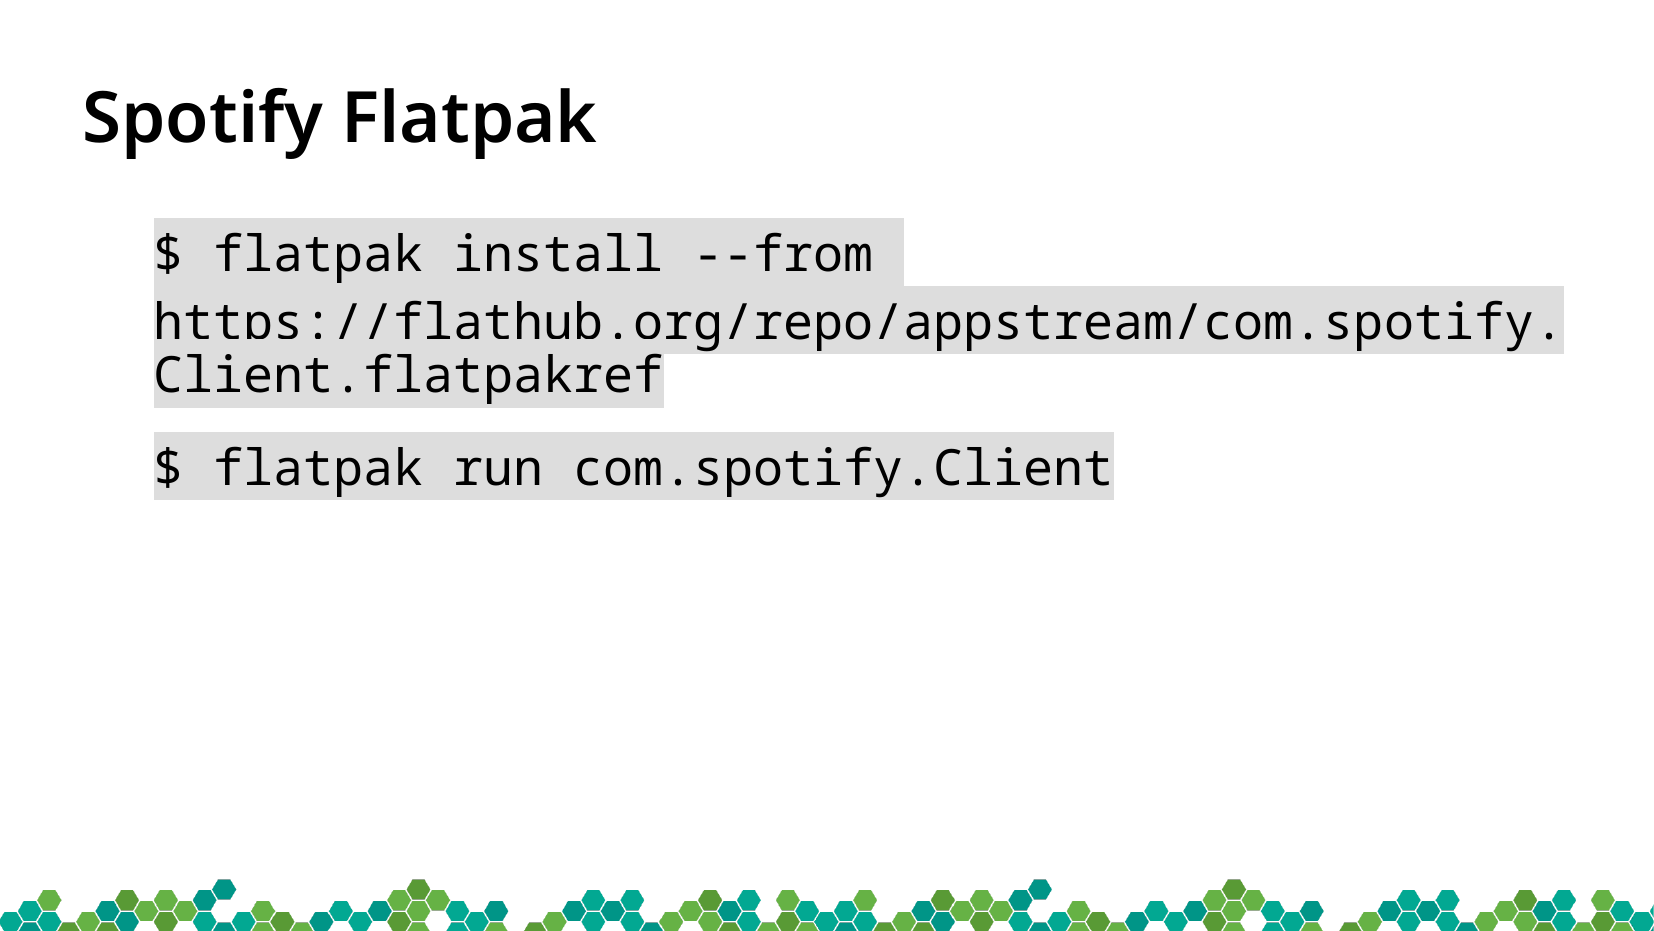

# Spotify Flatpak
$ flatpak install --from https://flathub.org/repo/appstream/com.spotify.Client.flatpakref
$ flatpak run com.spotify.Client